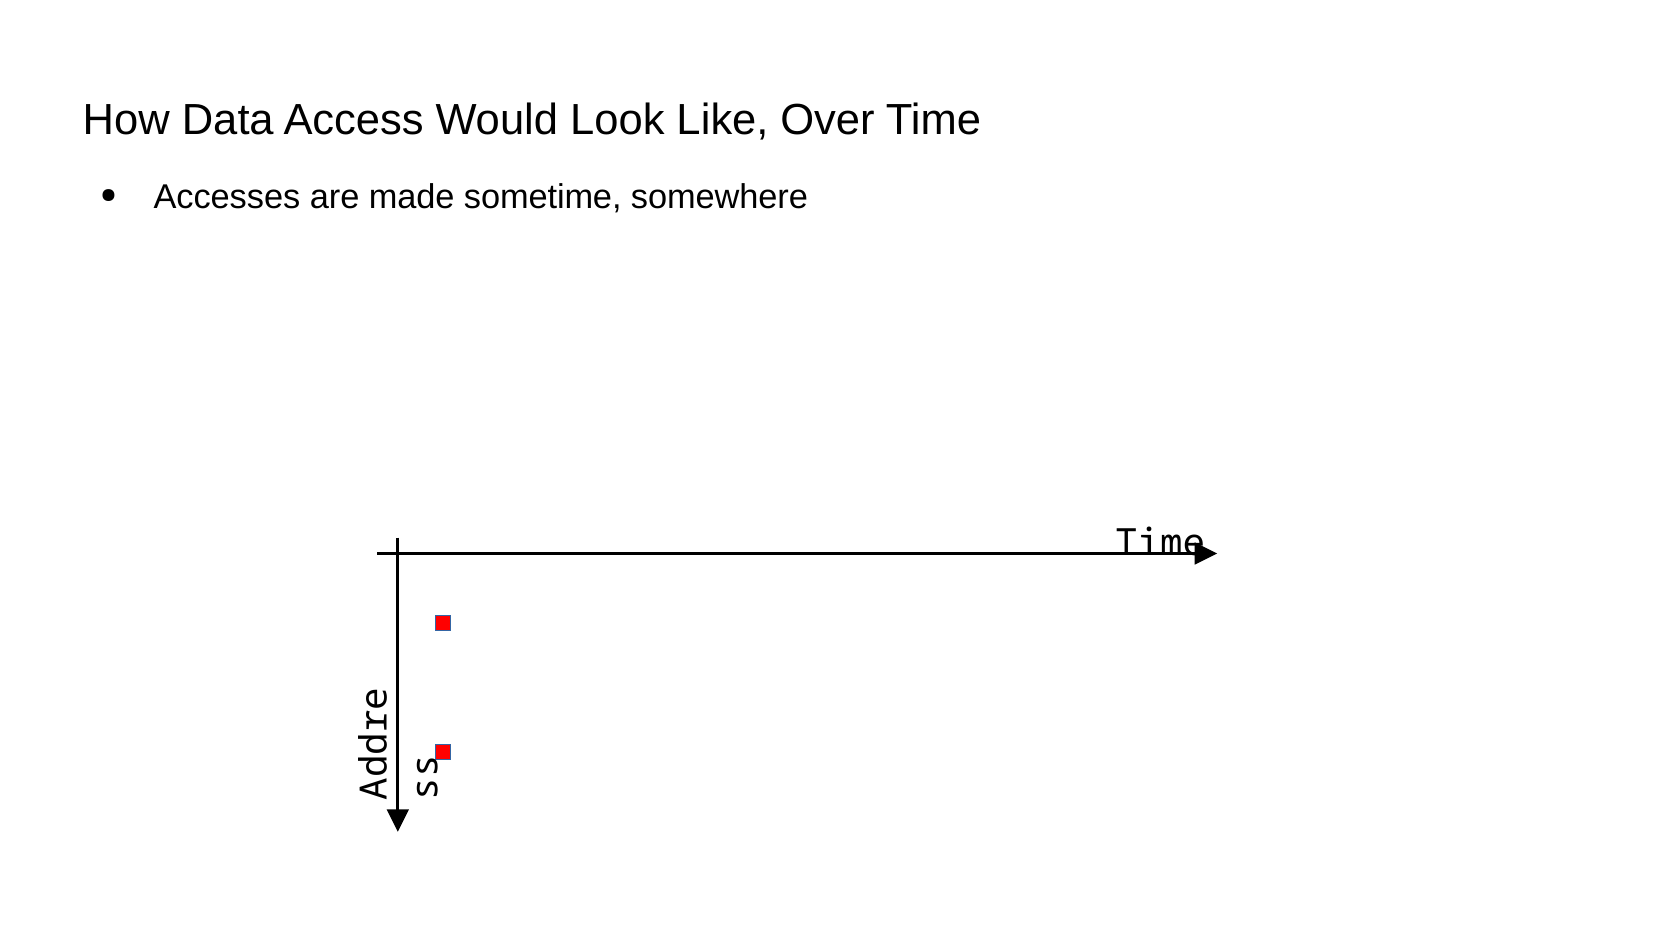

# How Data Access Would Look Like, Over Time
Accesses are made sometime, somewhere
Time
Address